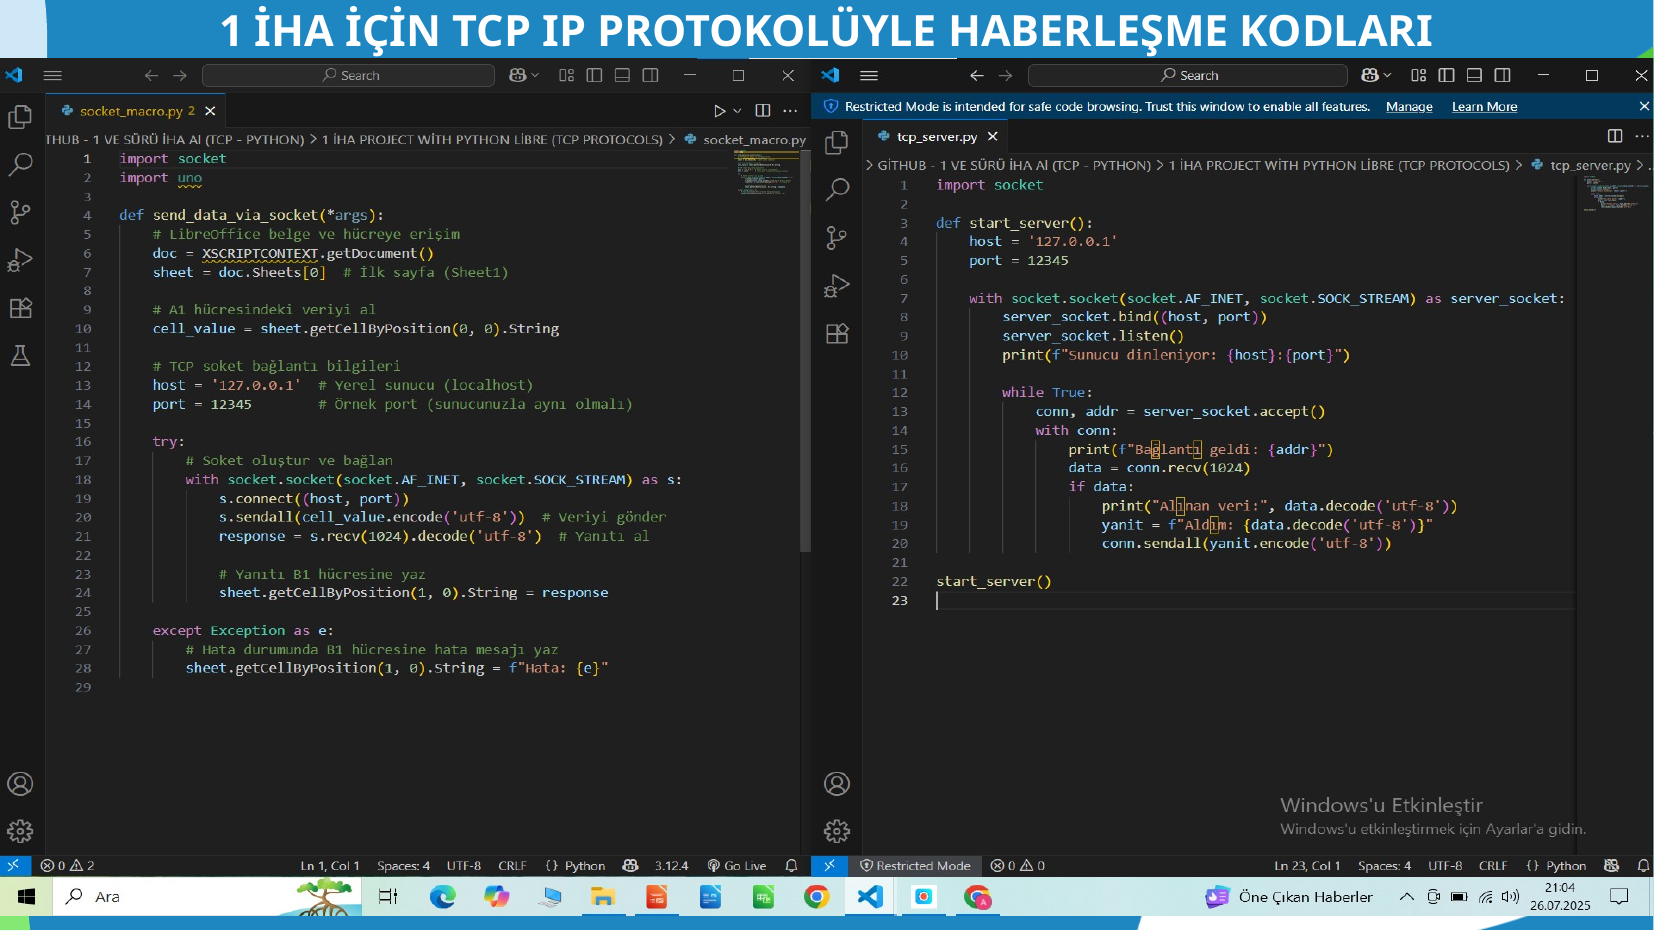

# 1 İHA İÇİN TCP IP PROTOKOLÜYLE HABERLEŞME KODLARI